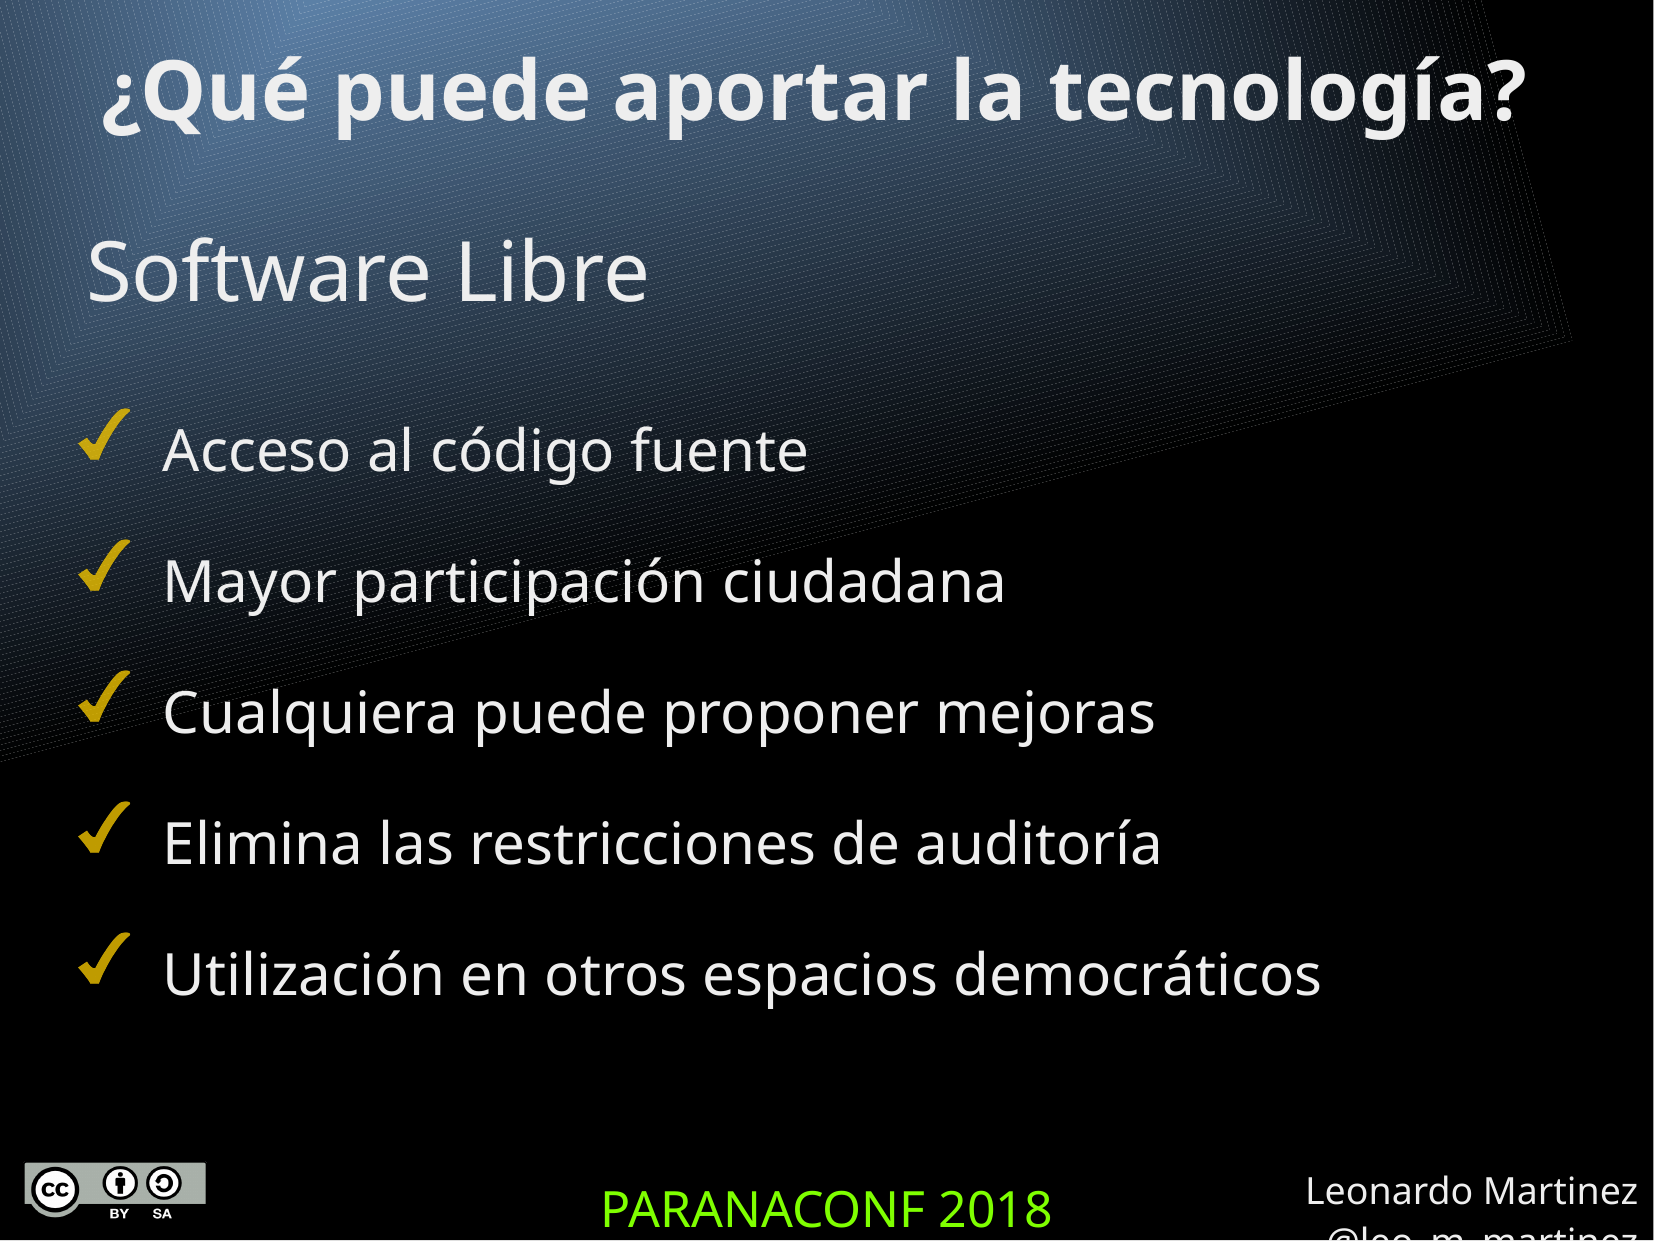

# ¿Qué puede aportar la tecnología?
Software Libre
Acceso al código fuente
Mayor participación ciudadana
Cualquiera puede proponer mejoras
Elimina las restricciones de auditoría
Utilización en otros espacios democráticos
Leonardo Martinez
@leo_m_martinez
PARANACONF 2018